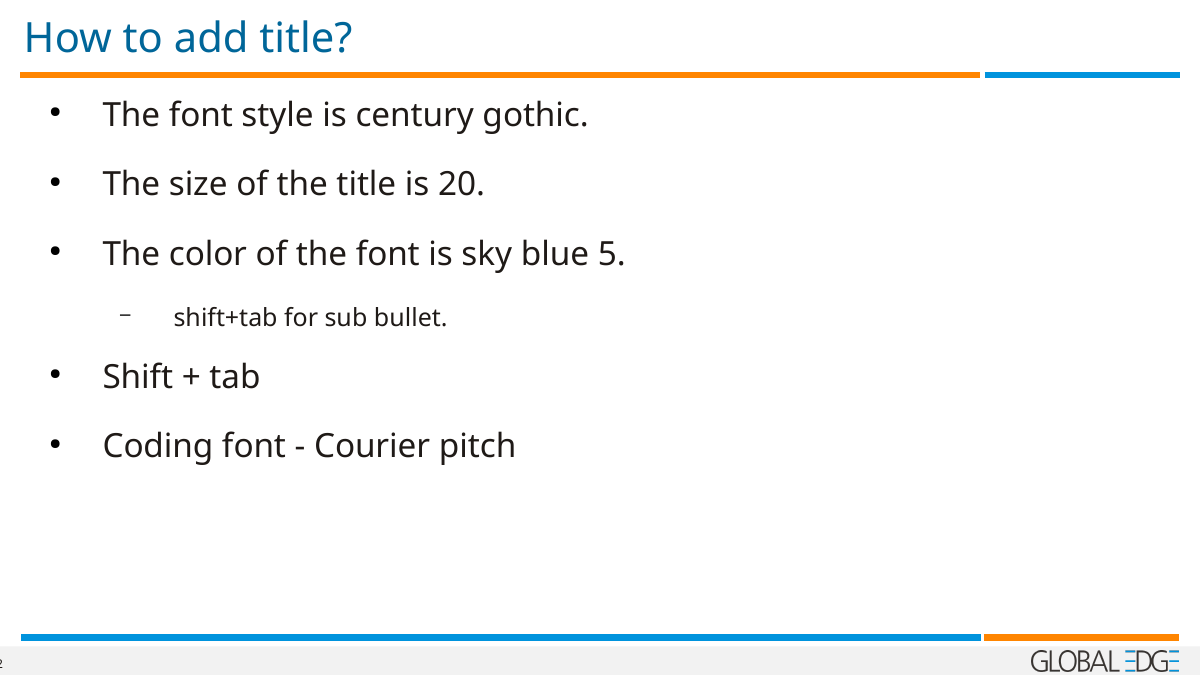

# How to add title?
The font style is century gothic.
The size of the title is 20.
The color of the font is sky blue 5.
shift+tab for sub bullet.
Shift + tab
Coding font - Courier pitch